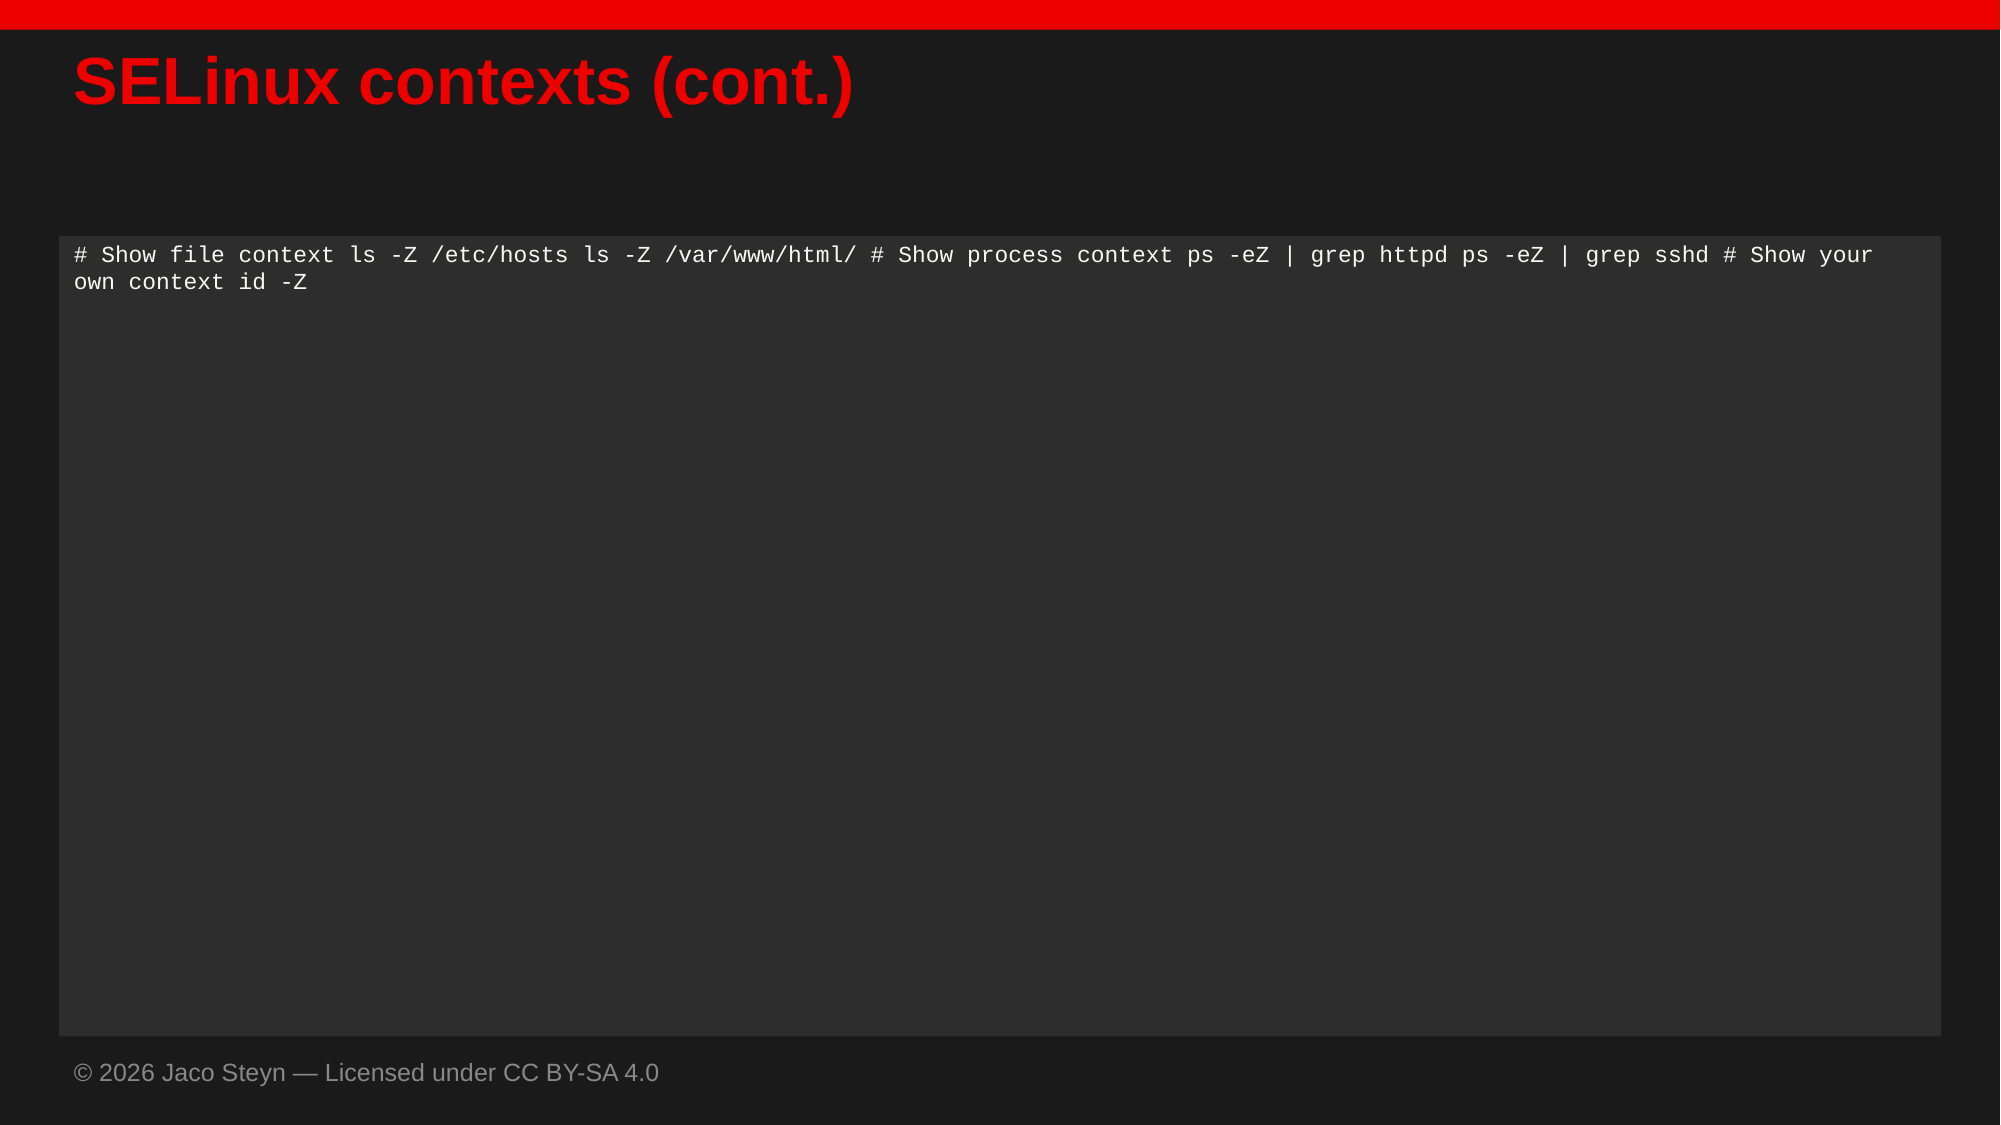

SELinux contexts (cont.)
# Show file context ls -Z /etc/hosts ls -Z /var/www/html/ # Show process context ps -eZ | grep httpd ps -eZ | grep sshd # Show your own context id -Z
© 2026 Jaco Steyn — Licensed under CC BY-SA 4.0